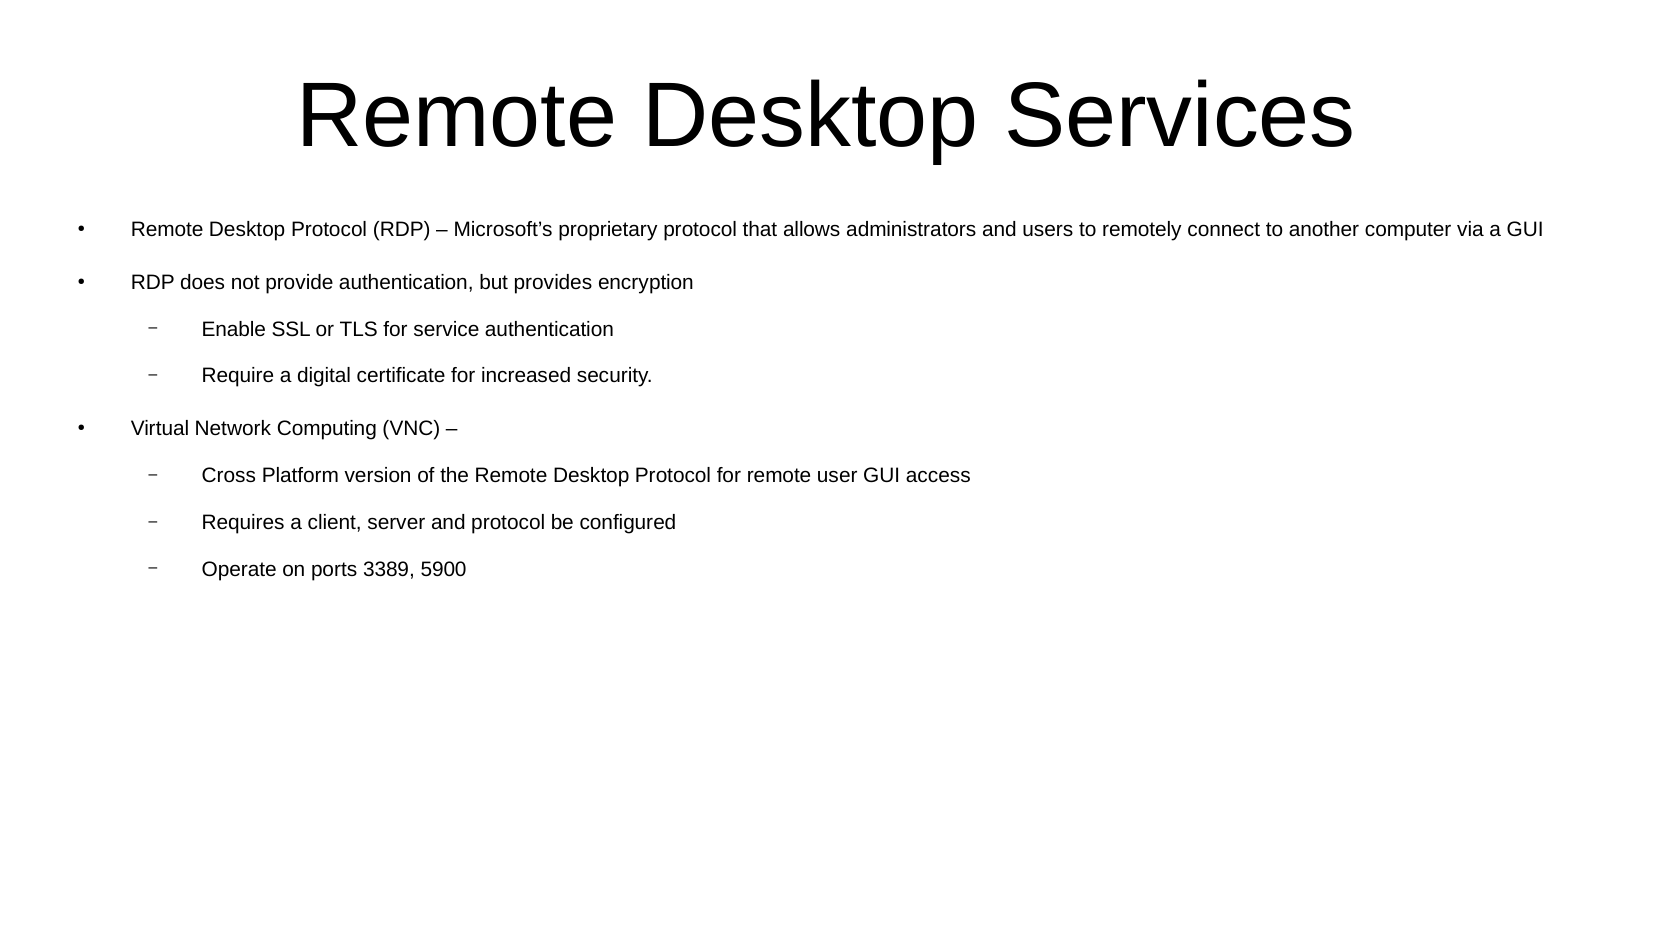

# Remote Desktop Services
Remote Desktop Protocol (RDP) – Microsoft’s proprietary protocol that allows administrators and users to remotely connect to another computer via a GUI
RDP does not provide authentication, but provides encryption
Enable SSL or TLS for service authentication
Require a digital certificate for increased security.
Virtual Network Computing (VNC) –
Cross Platform version of the Remote Desktop Protocol for remote user GUI access
Requires a client, server and protocol be configured
Operate on ports 3389, 5900